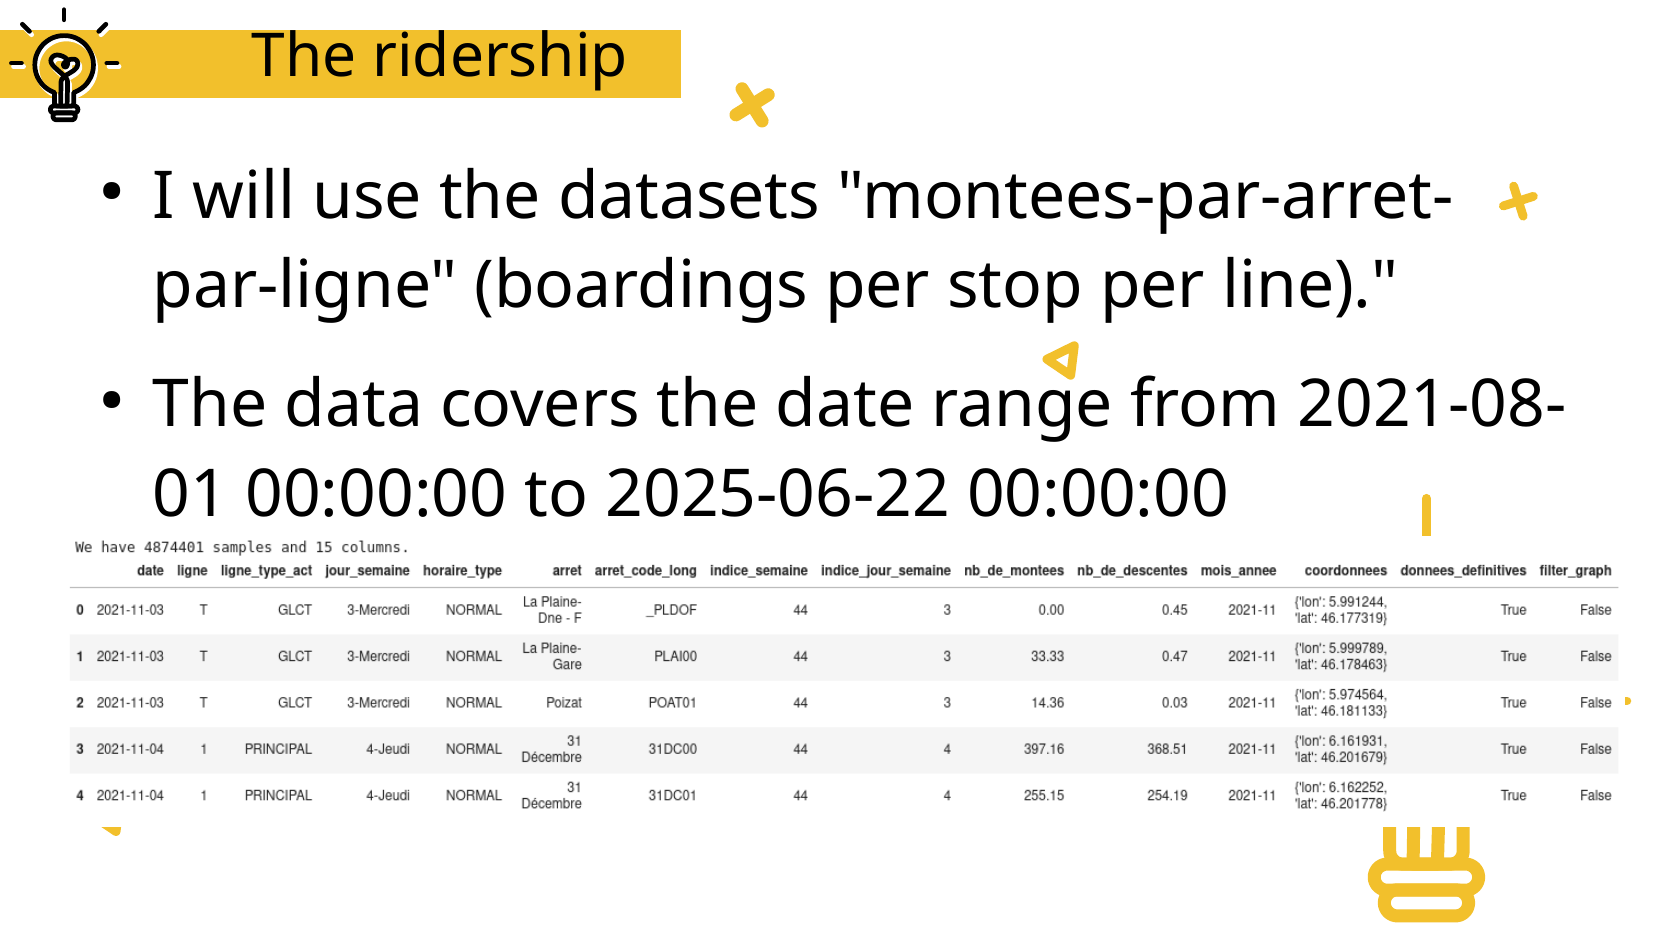

# The ridership
I will use the datasets "montees-par-arret-par-ligne" (boardings per stop per line)."
The data covers the date range from 2021-08-01 00:00:00 to 2025-06-22 00:00:00